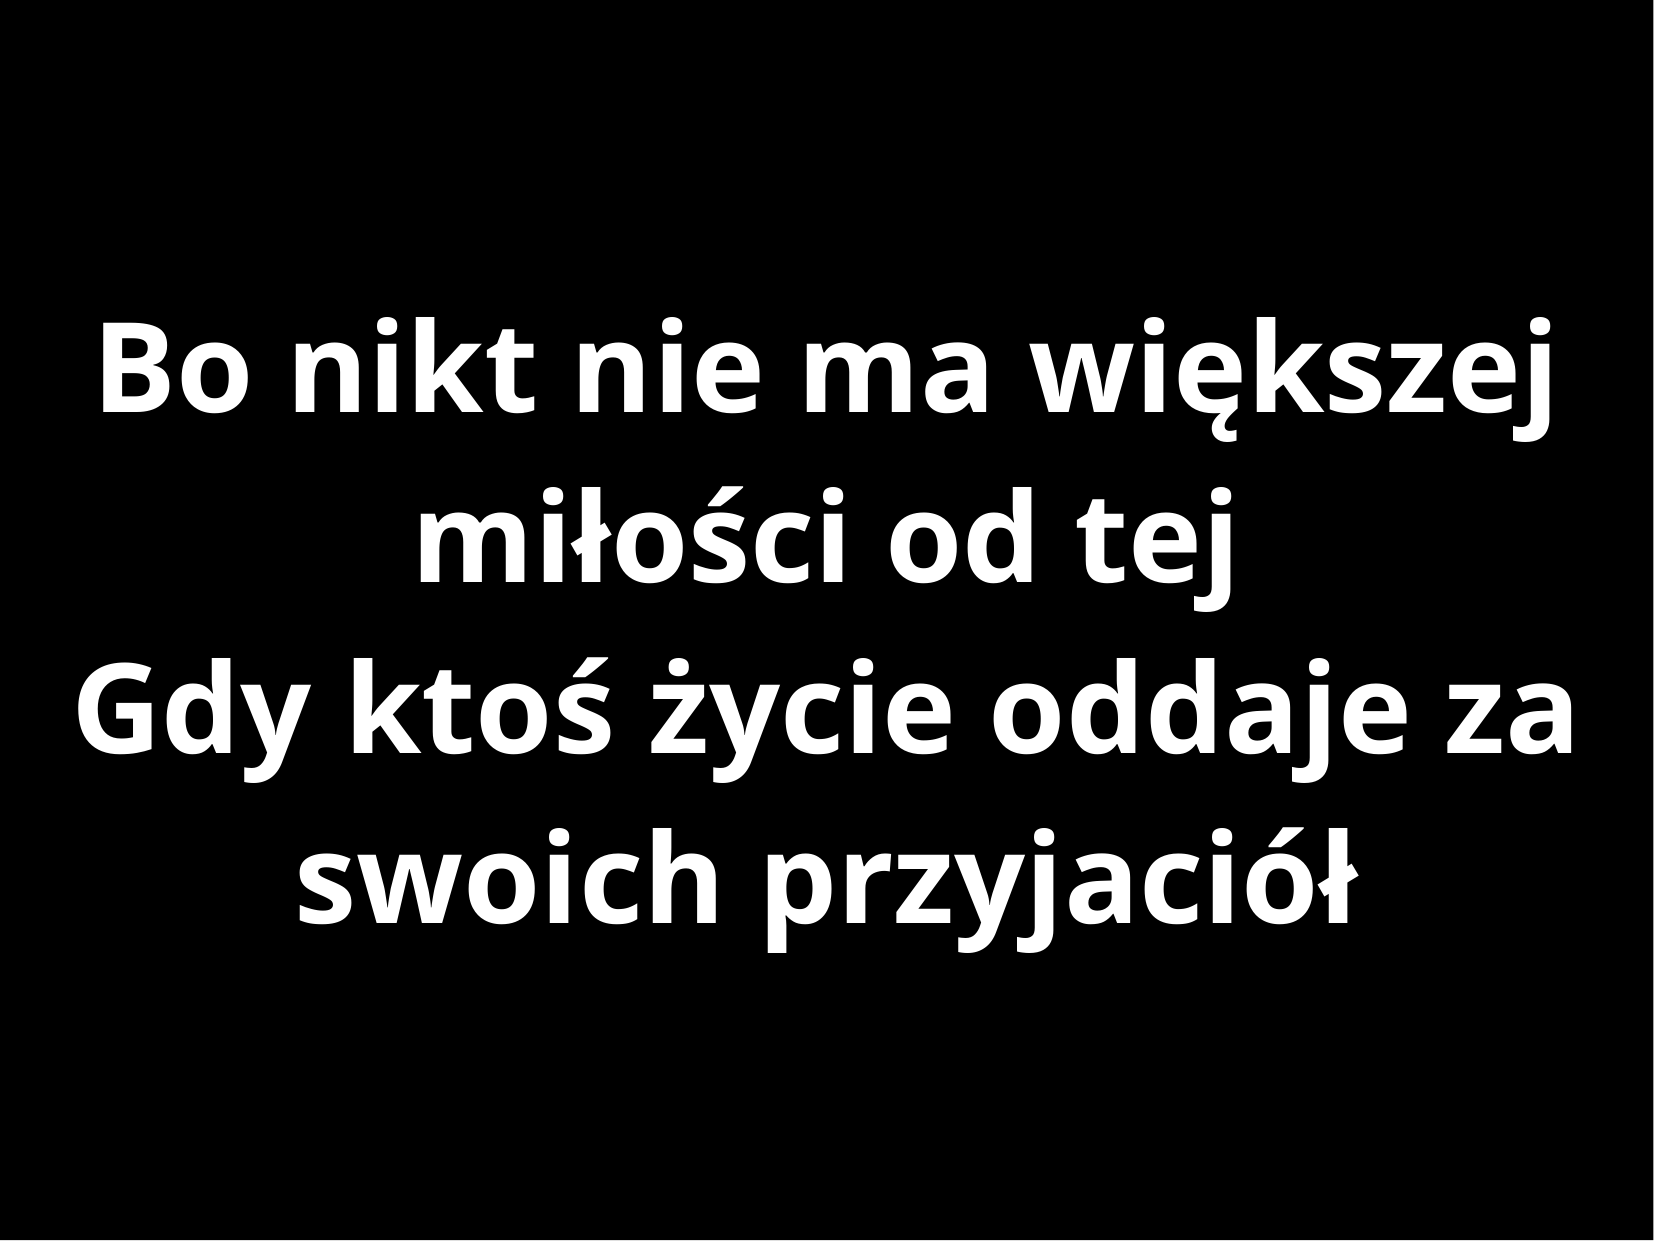

# Bo nikt nie ma większej miłości od tej Gdy ktoś życie oddaje za swoich przyjaciół